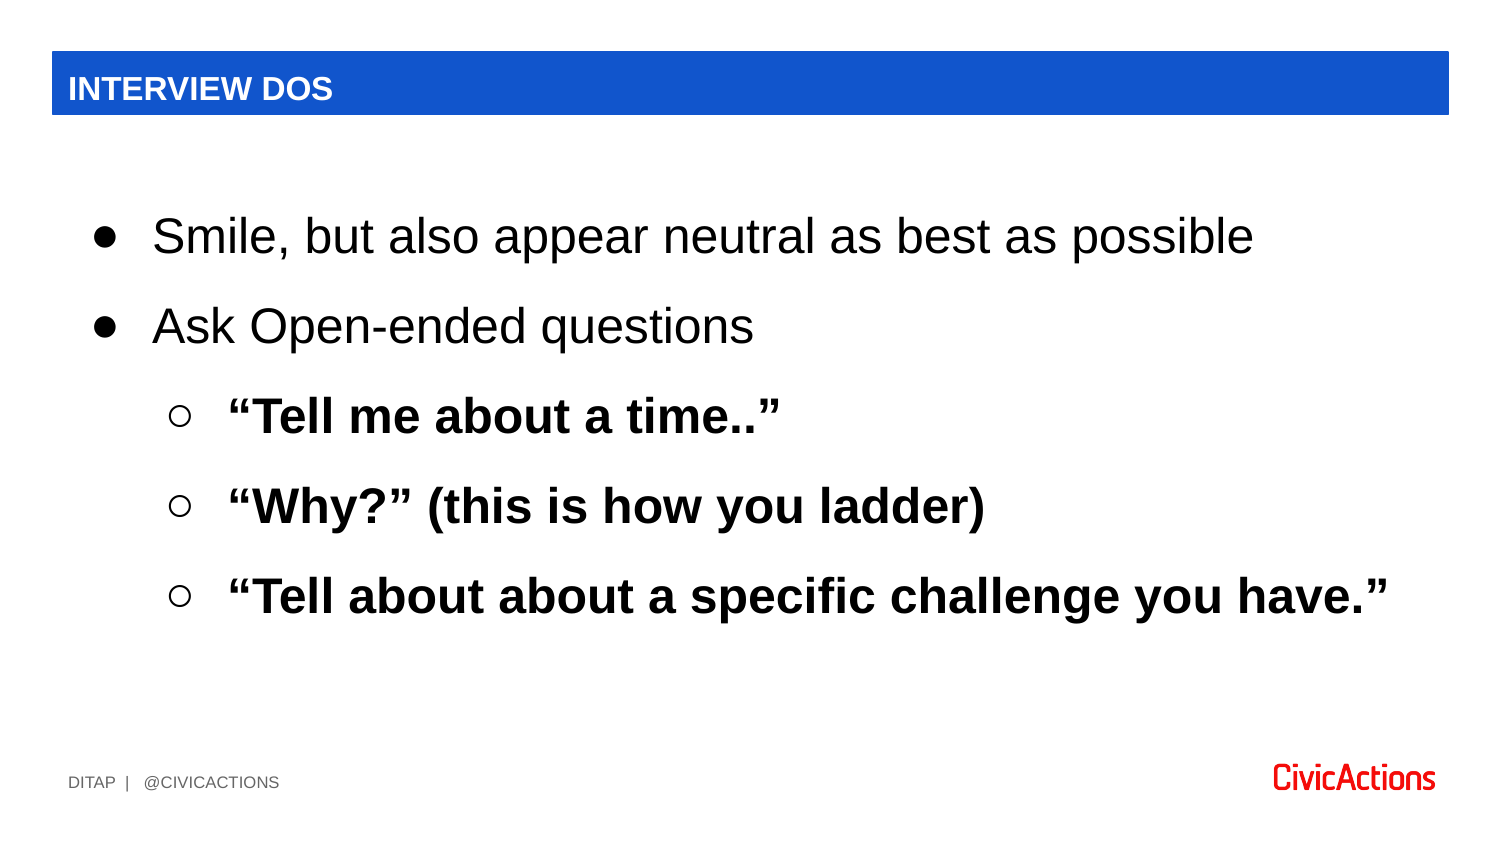

# INTERVIEW DOS
Smile, but also appear neutral as best as possible
Ask Open-ended questions
“Tell me about a time..”
“Why?” (this is how you ladder)
“Tell about about a specific challenge you have.”